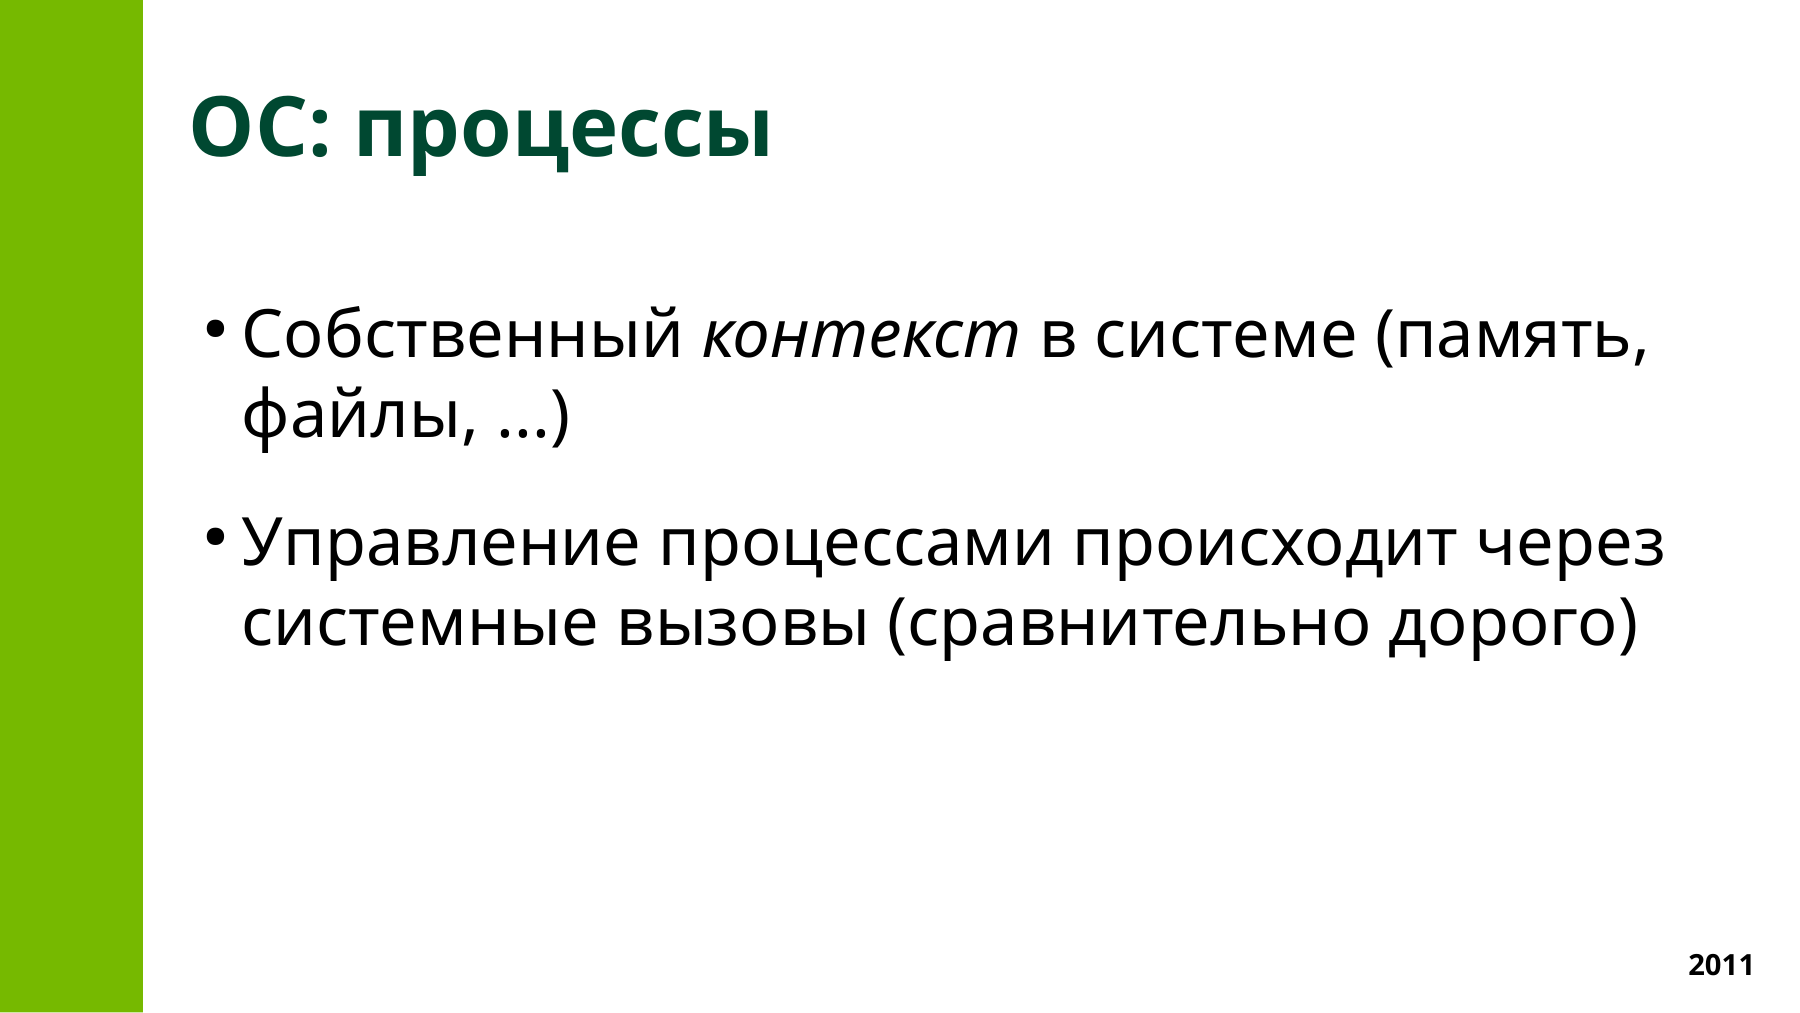

# ОС: процессы
Собственный контекст в системе (память, файлы, ...)
Управление процессами происходит через системные вызовы (сравнительно дорого)